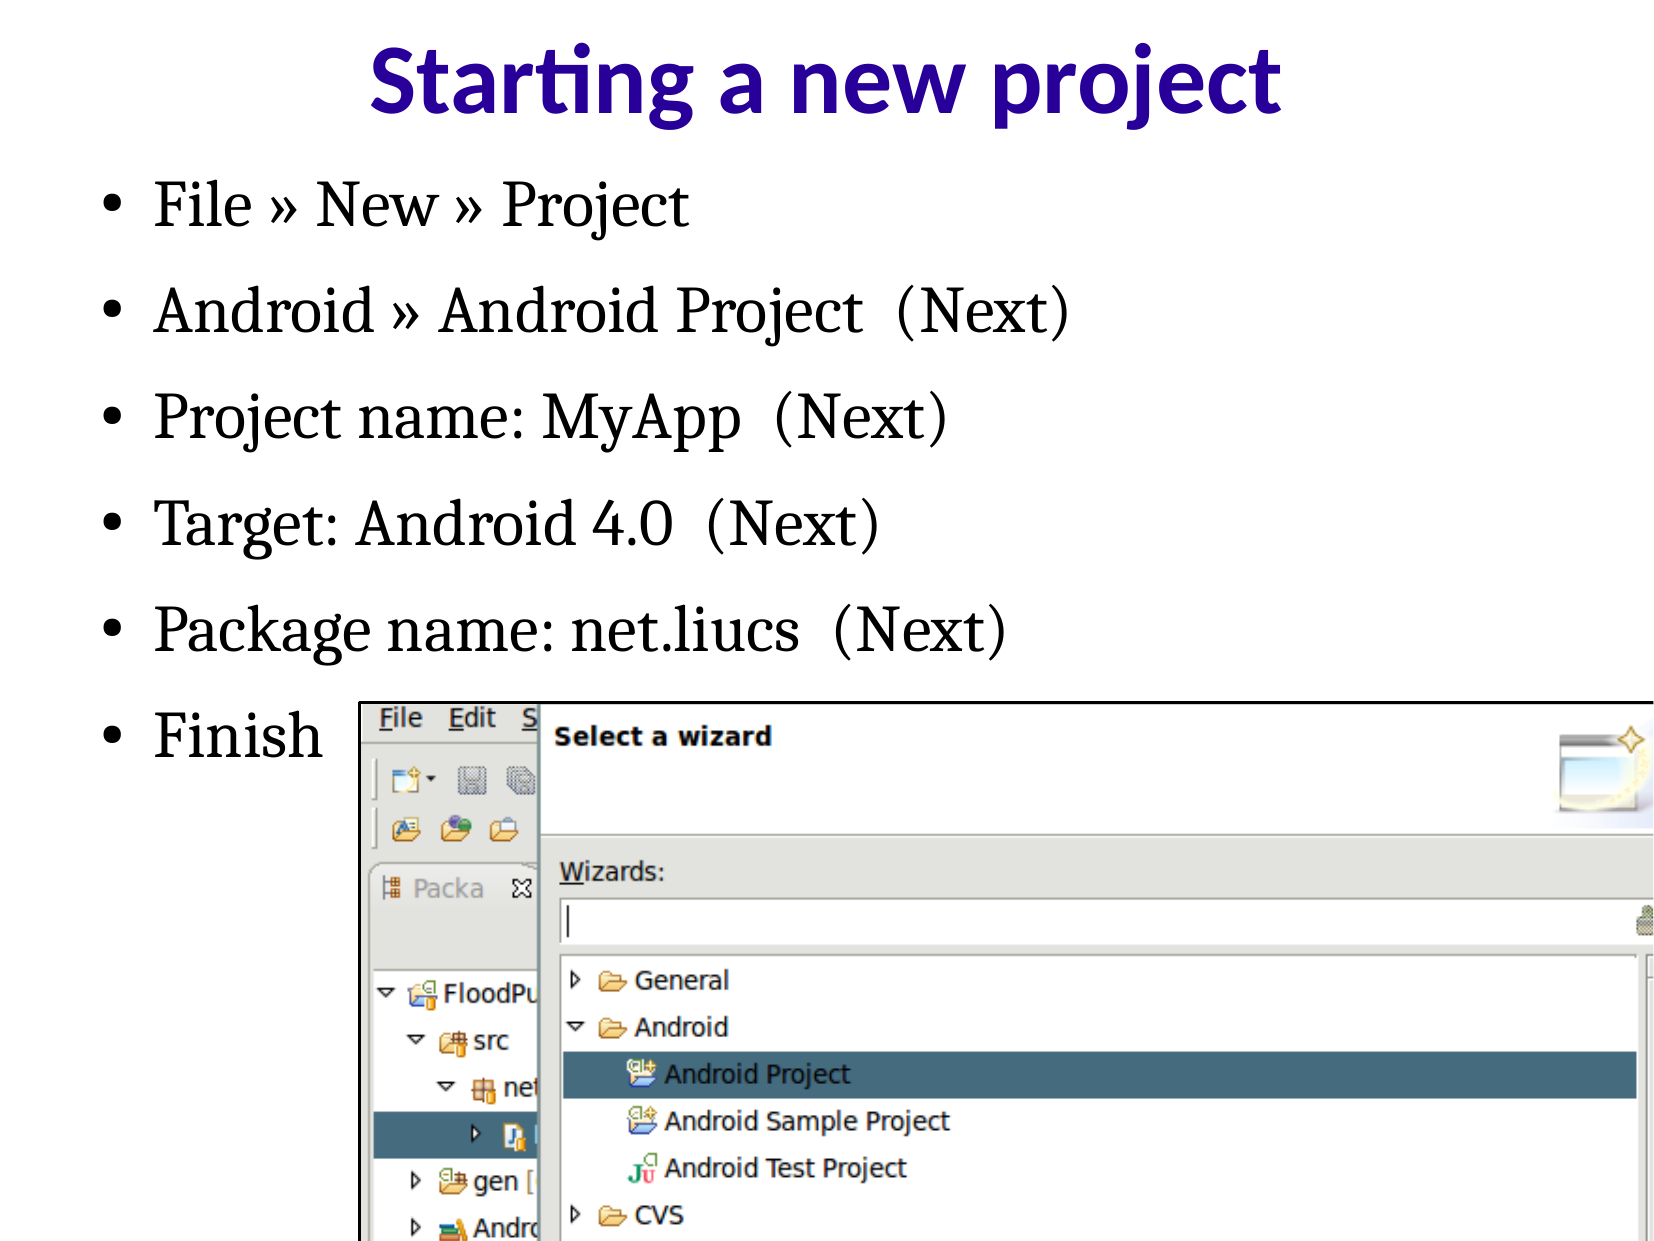

# Starting a new project
File » New » Project
Android » Android Project (Next)
Project name: MyApp (Next)
Target: Android 4.0 (Next)
Package name: net.liucs (Next)
Finish